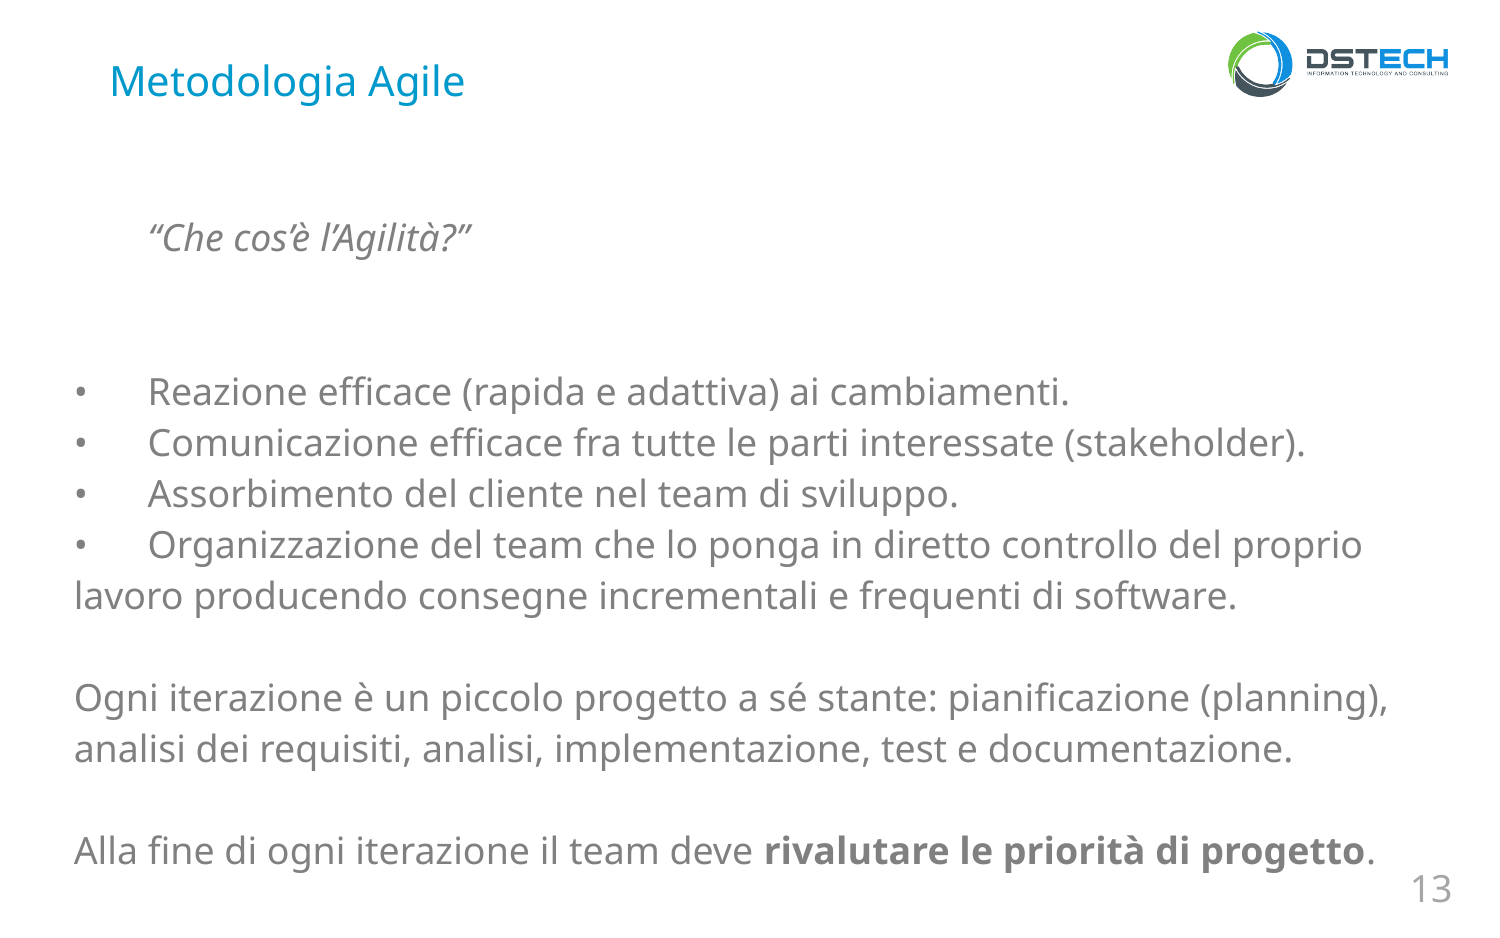

Metodologia Agile
	“Che cos’è l’Agilità?”
•	Reazione efficace (rapida e adattiva) ai cambiamenti.
•	Comunicazione efficace fra tutte le parti interessate (stakeholder).
•	Assorbimento del cliente nel team di sviluppo.
•	Organizzazione del team che lo ponga in diretto controllo del proprio lavoro producendo consegne incrementali e frequenti di software.
Ogni iterazione è un piccolo progetto a sé stante: pianificazione (planning), analisi dei requisiti, analisi, implementazione, test e documentazione.
Alla fine di ogni iterazione il team deve rivalutare le priorità di progetto.
13